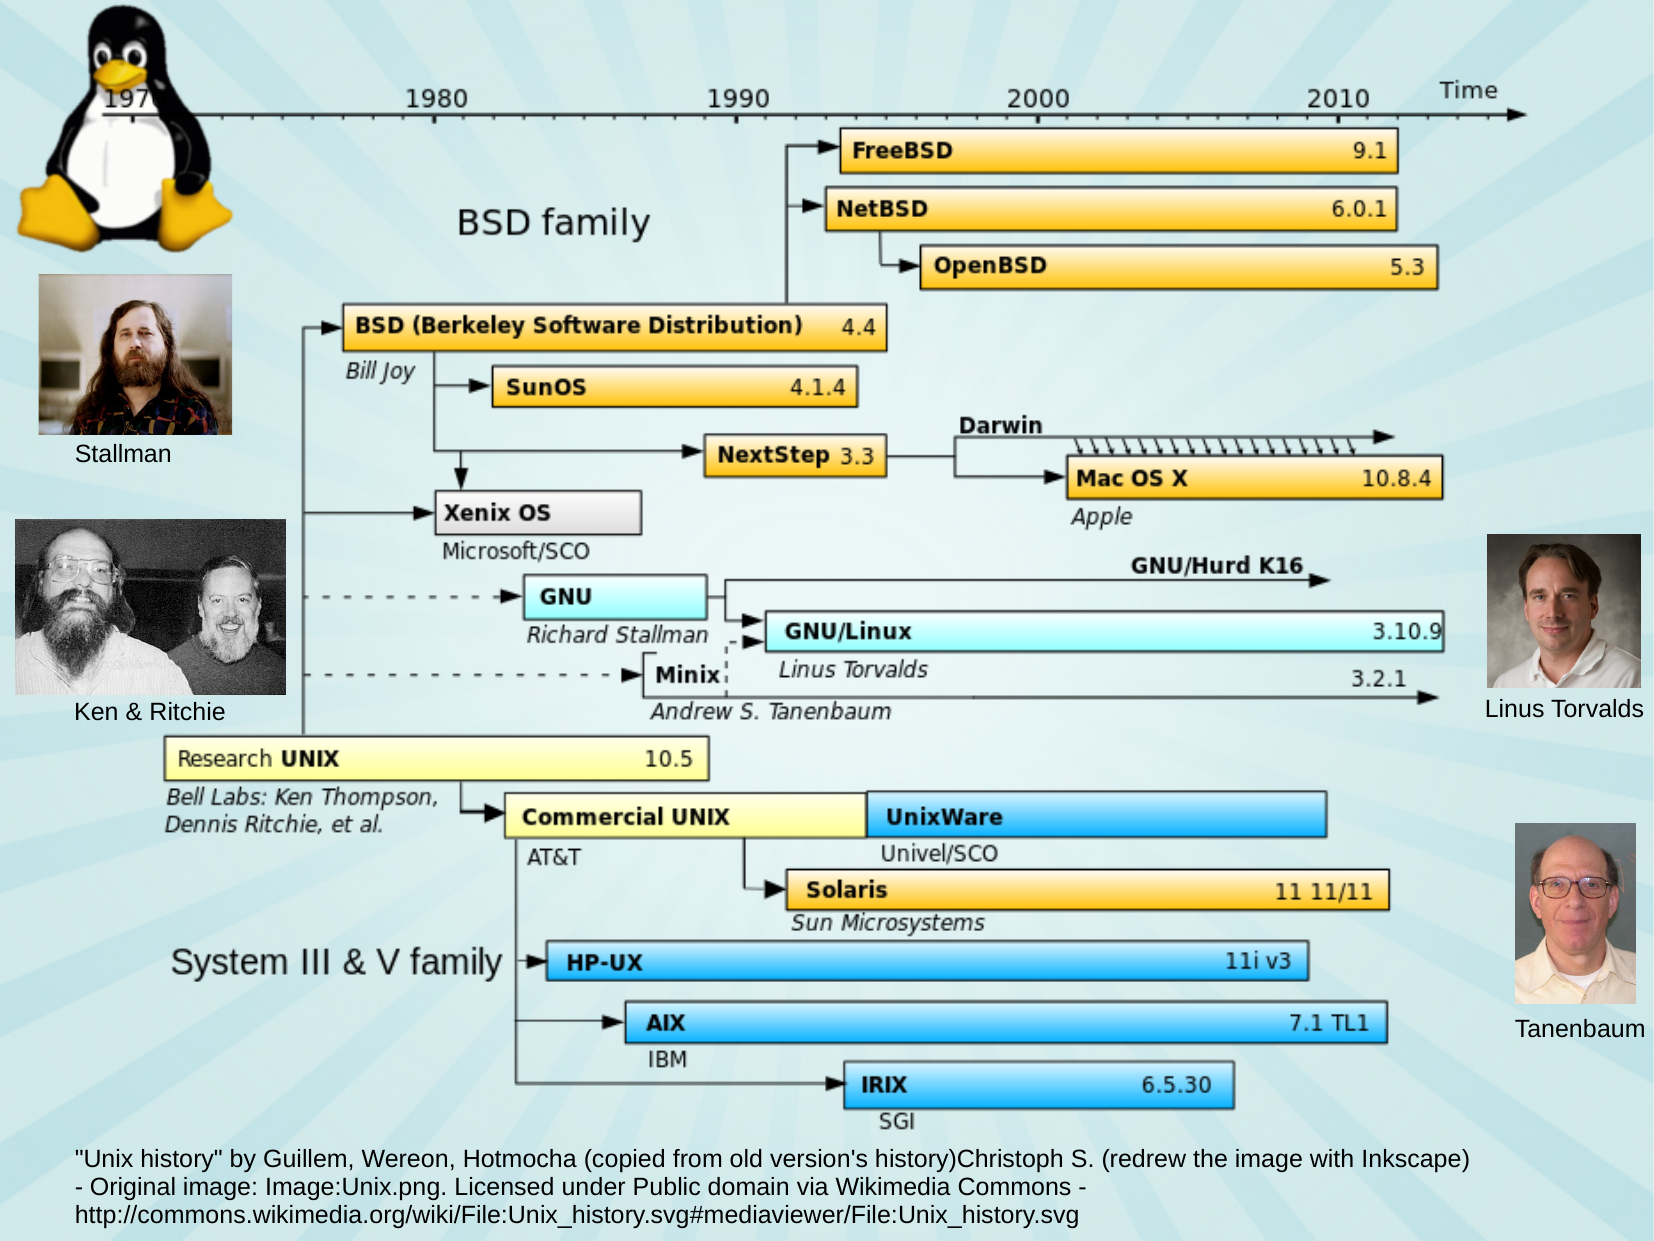

Stallman
Linus Torvalds
Ken & Ritchie
Tanenbaum
"Unix history" by Guillem, Wereon, Hotmocha (copied from old version's history)Christoph S. (redrew the image with Inkscape) - Original image: Image:Unix.png. Licensed under Public domain via Wikimedia Commons - http://commons.wikimedia.org/wiki/File:Unix_history.svg#mediaviewer/File:Unix_history.svg